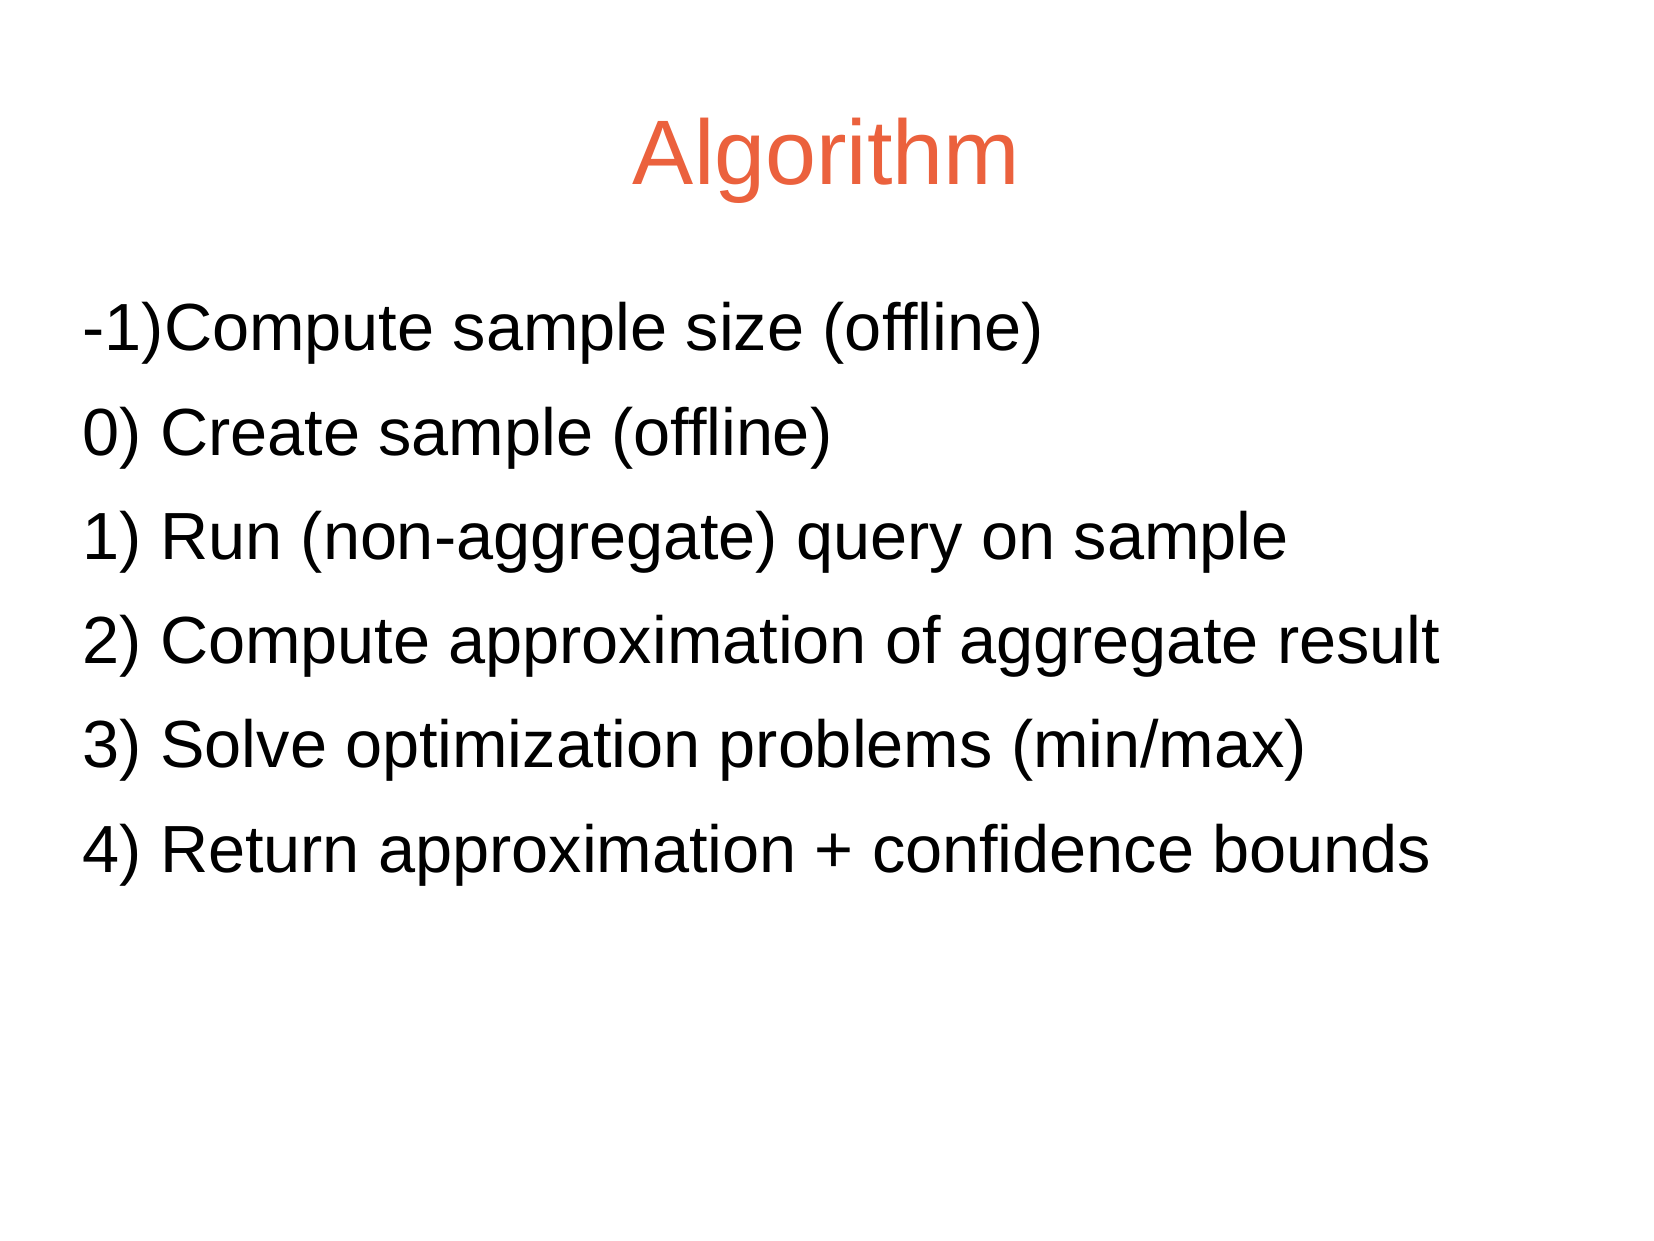

# Algorithm
-1)Compute sample size (offline)
0) Create sample (offline)
1) Run (non-aggregate) query on sample
2) Compute approximation of aggregate result
3) Solve optimization problems (min/max)
4) Return approximation + confidence bounds